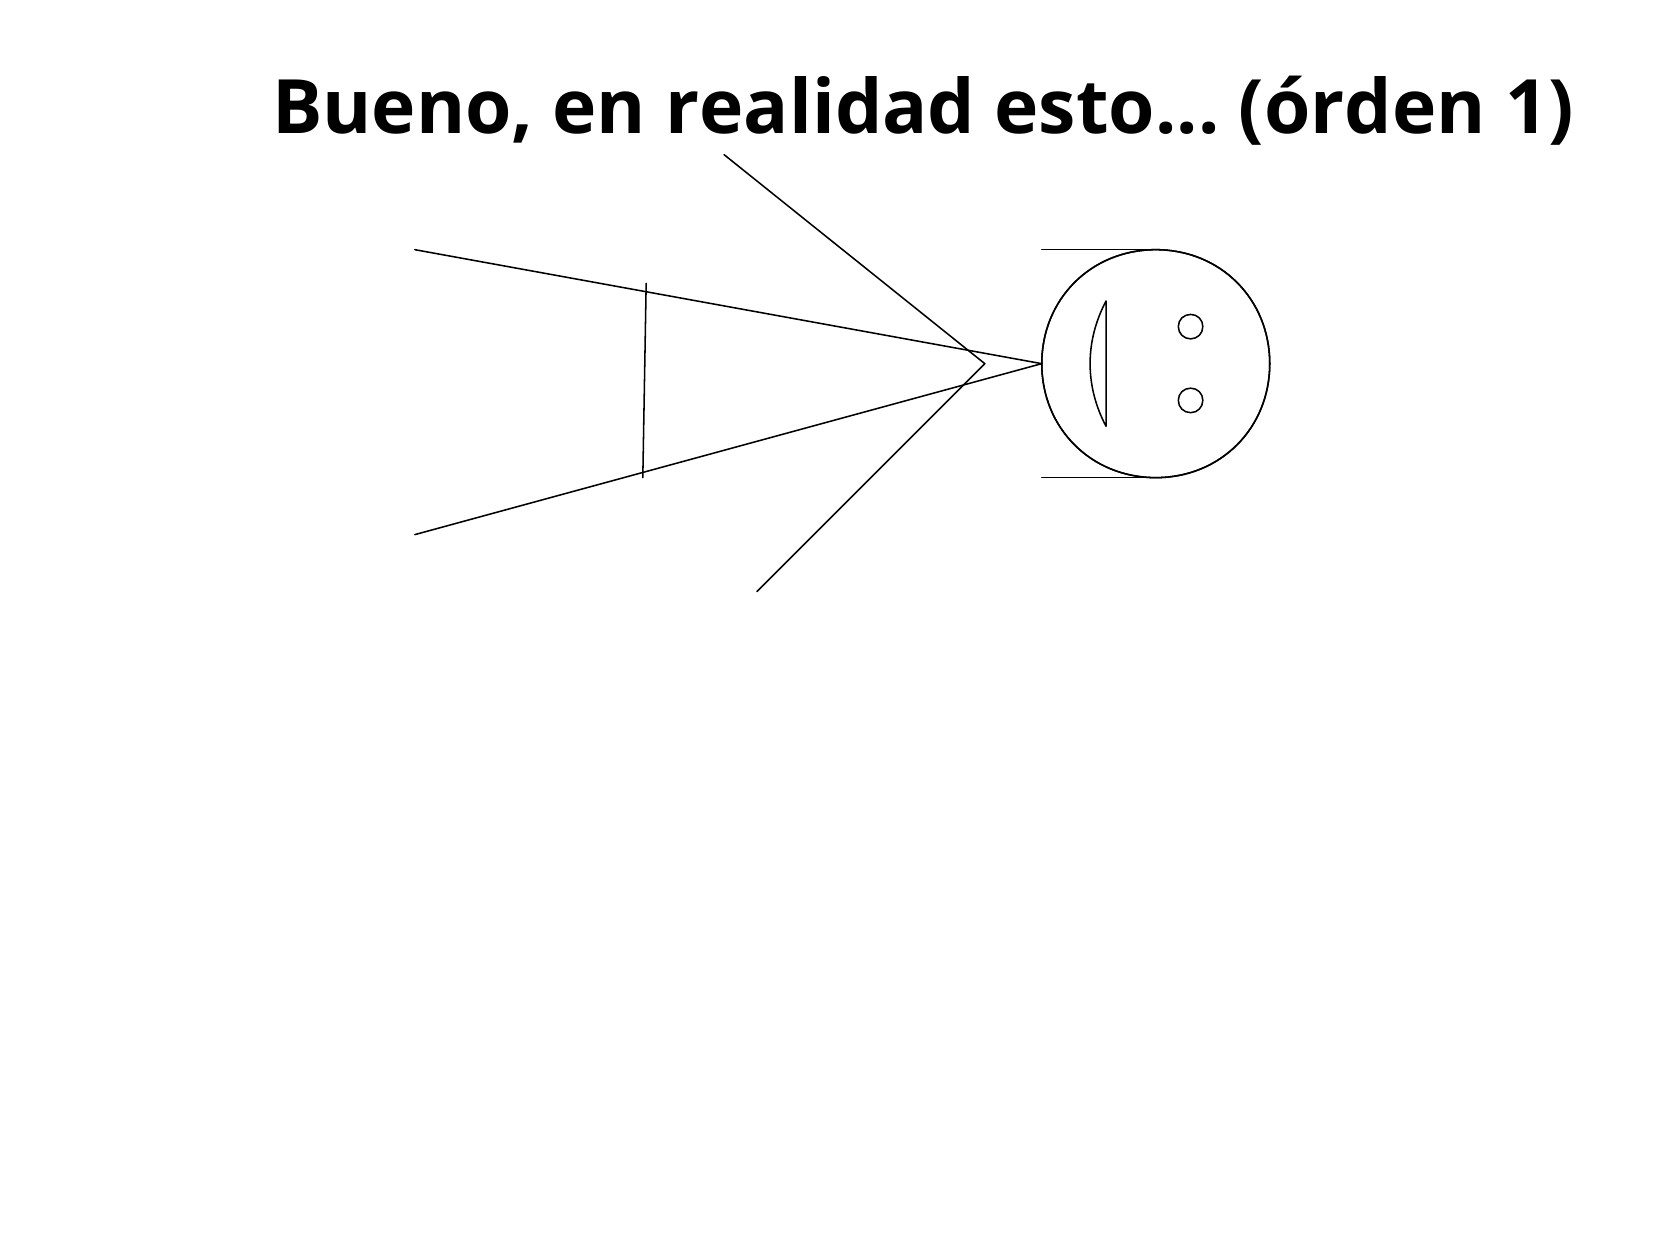

# Bueno, en realidad esto... (órden 1)